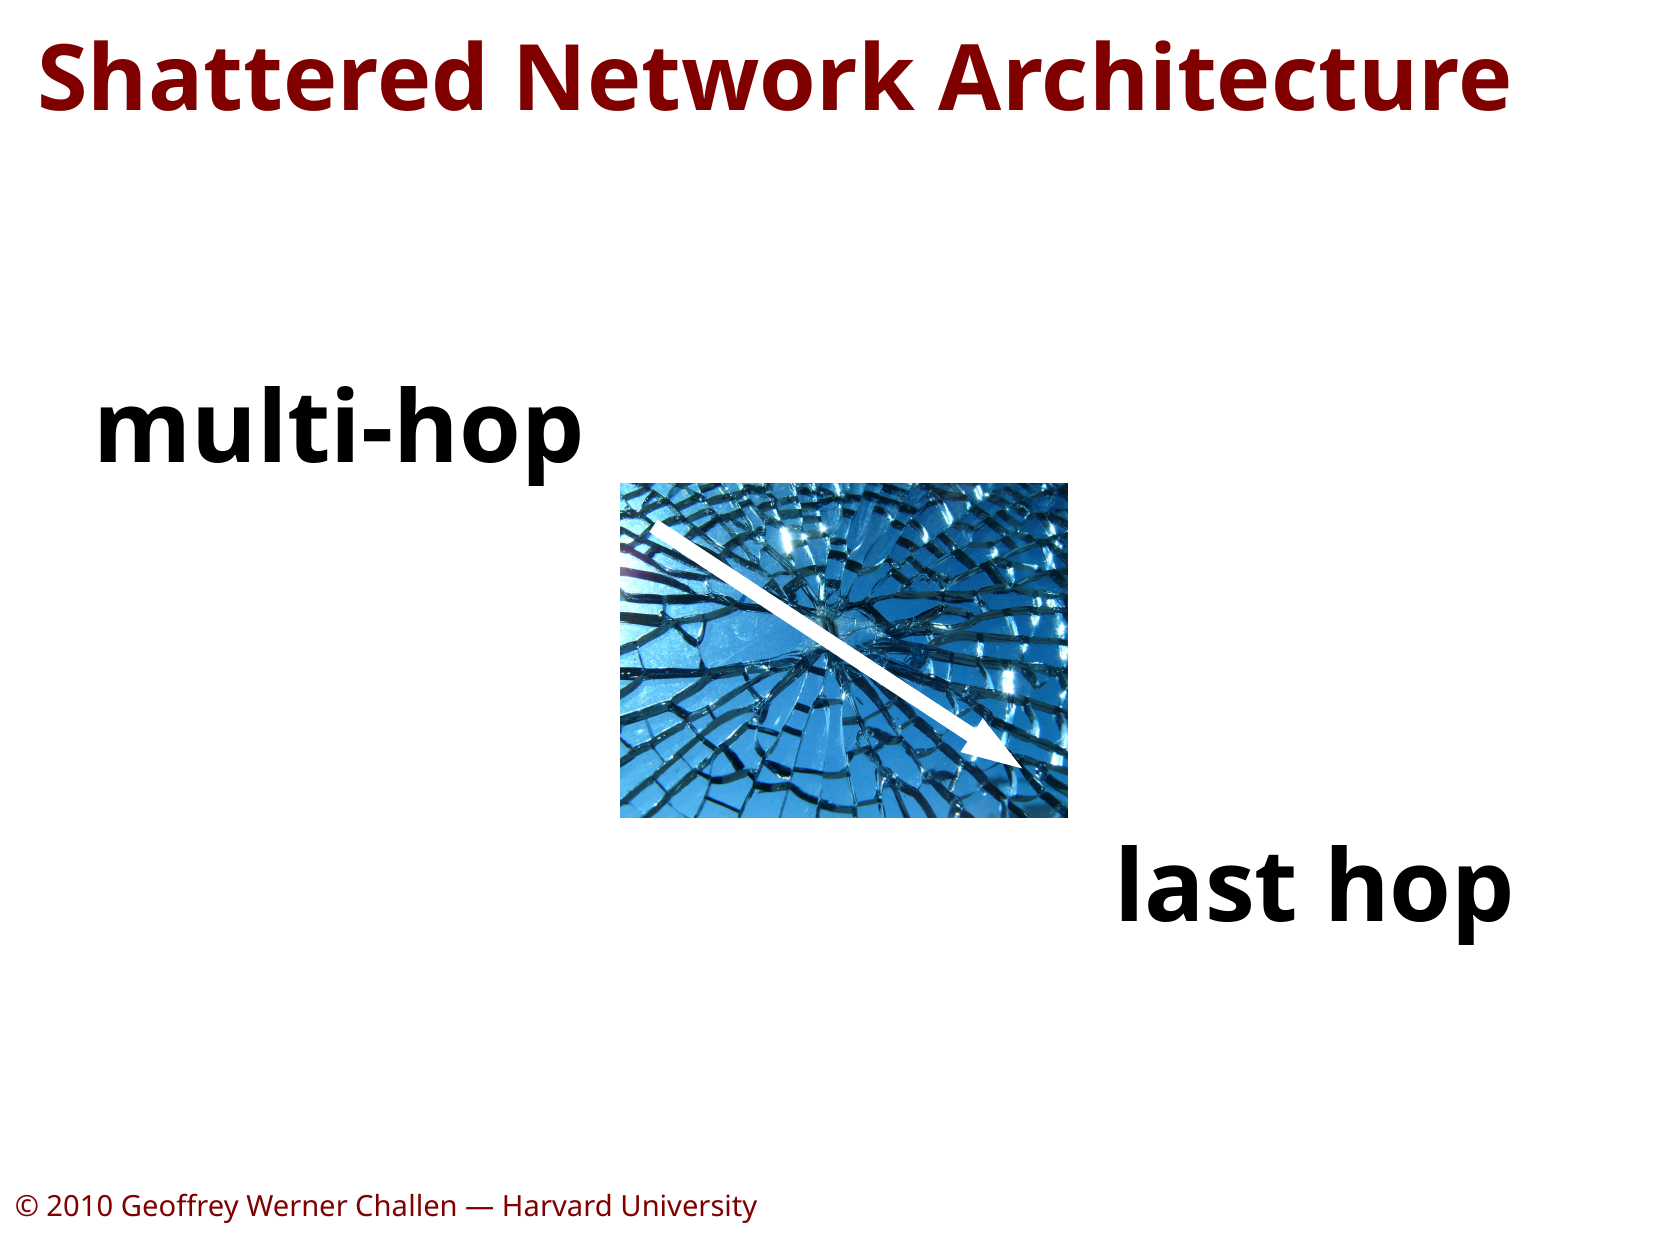

# Shattered Network Architecture
multi-hop
last hop